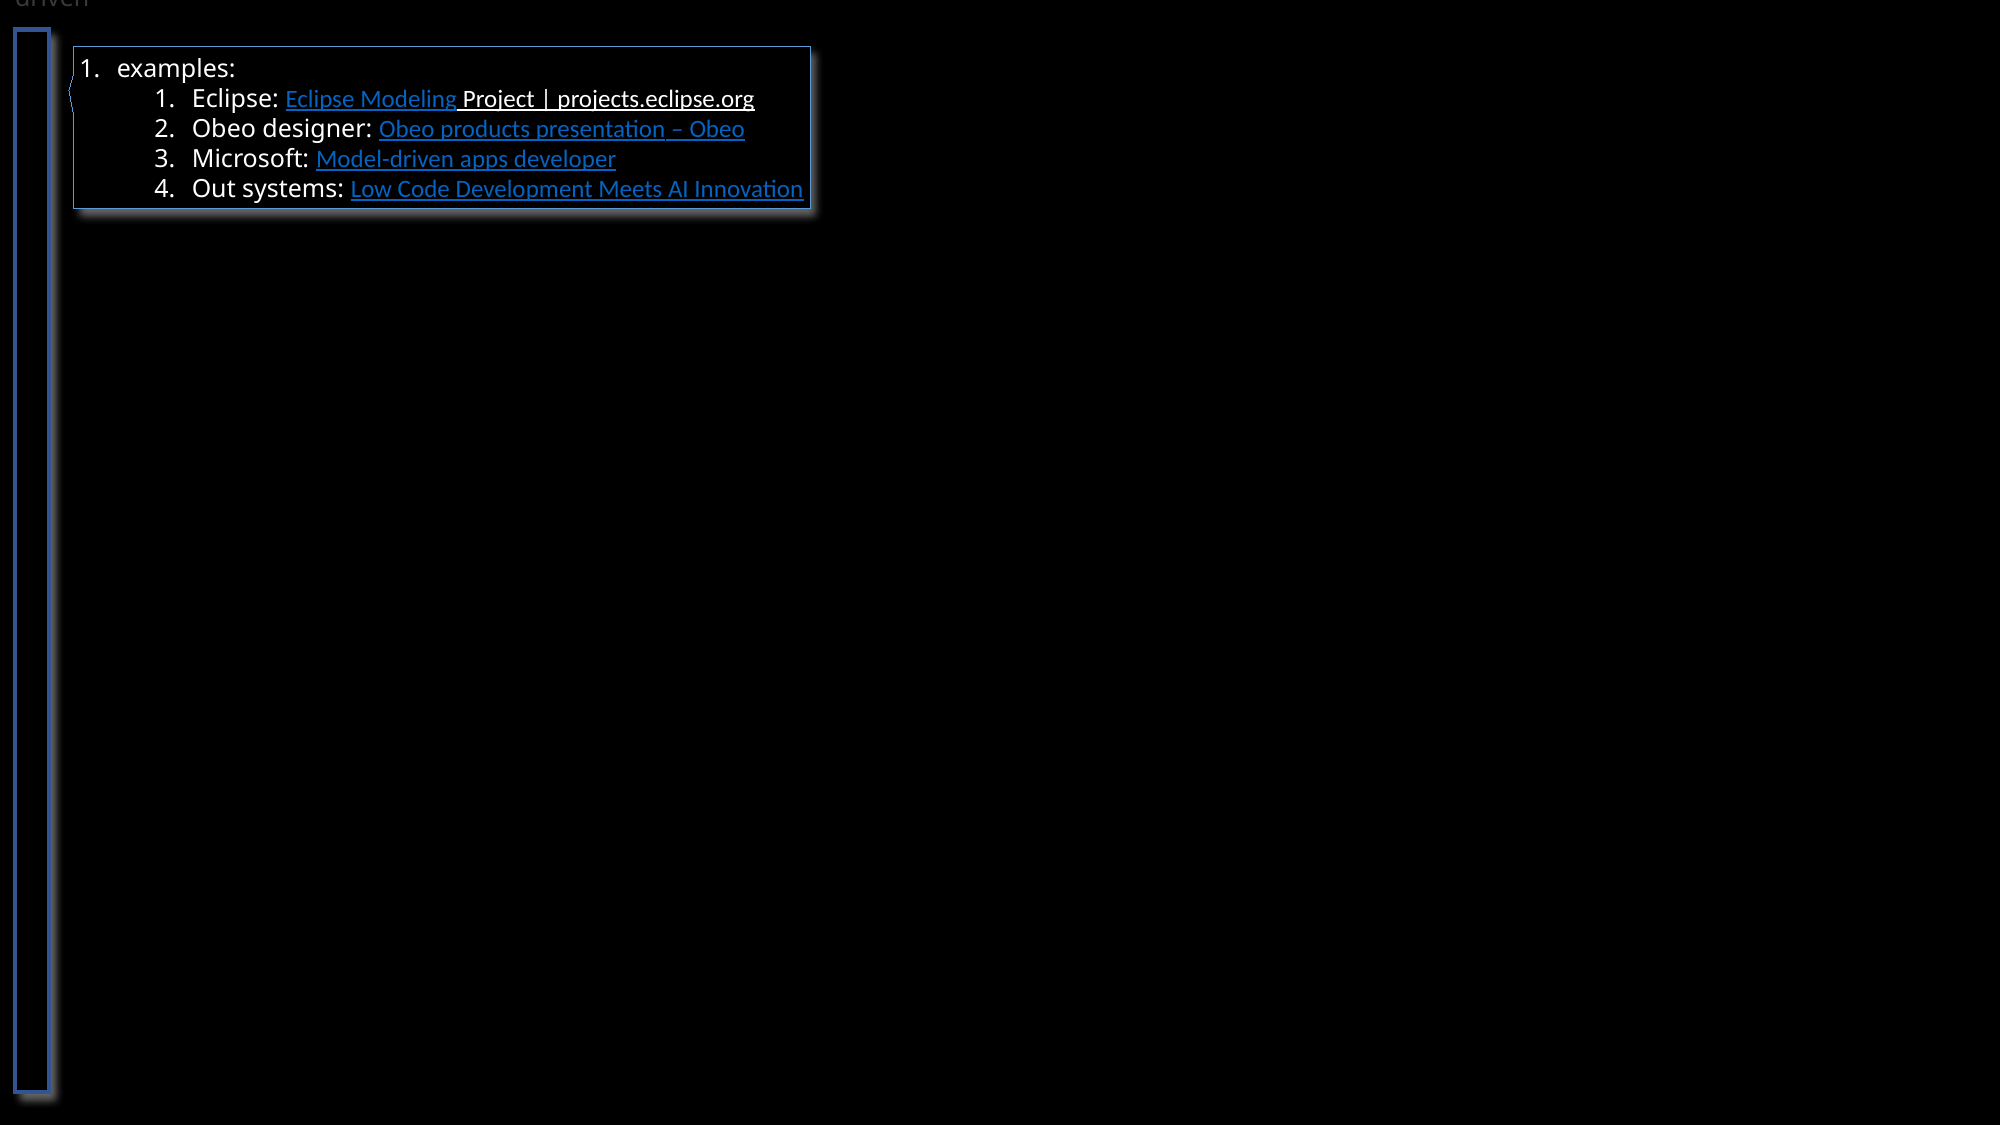

# 4.2 model driven
examples:
Eclipse: Eclipse Modeling Project | projects.eclipse.org
Obeo designer: Obeo products presentation – Obeo
Microsoft: Model-driven apps developer
Out systems: Low Code Development Meets AI Innovation